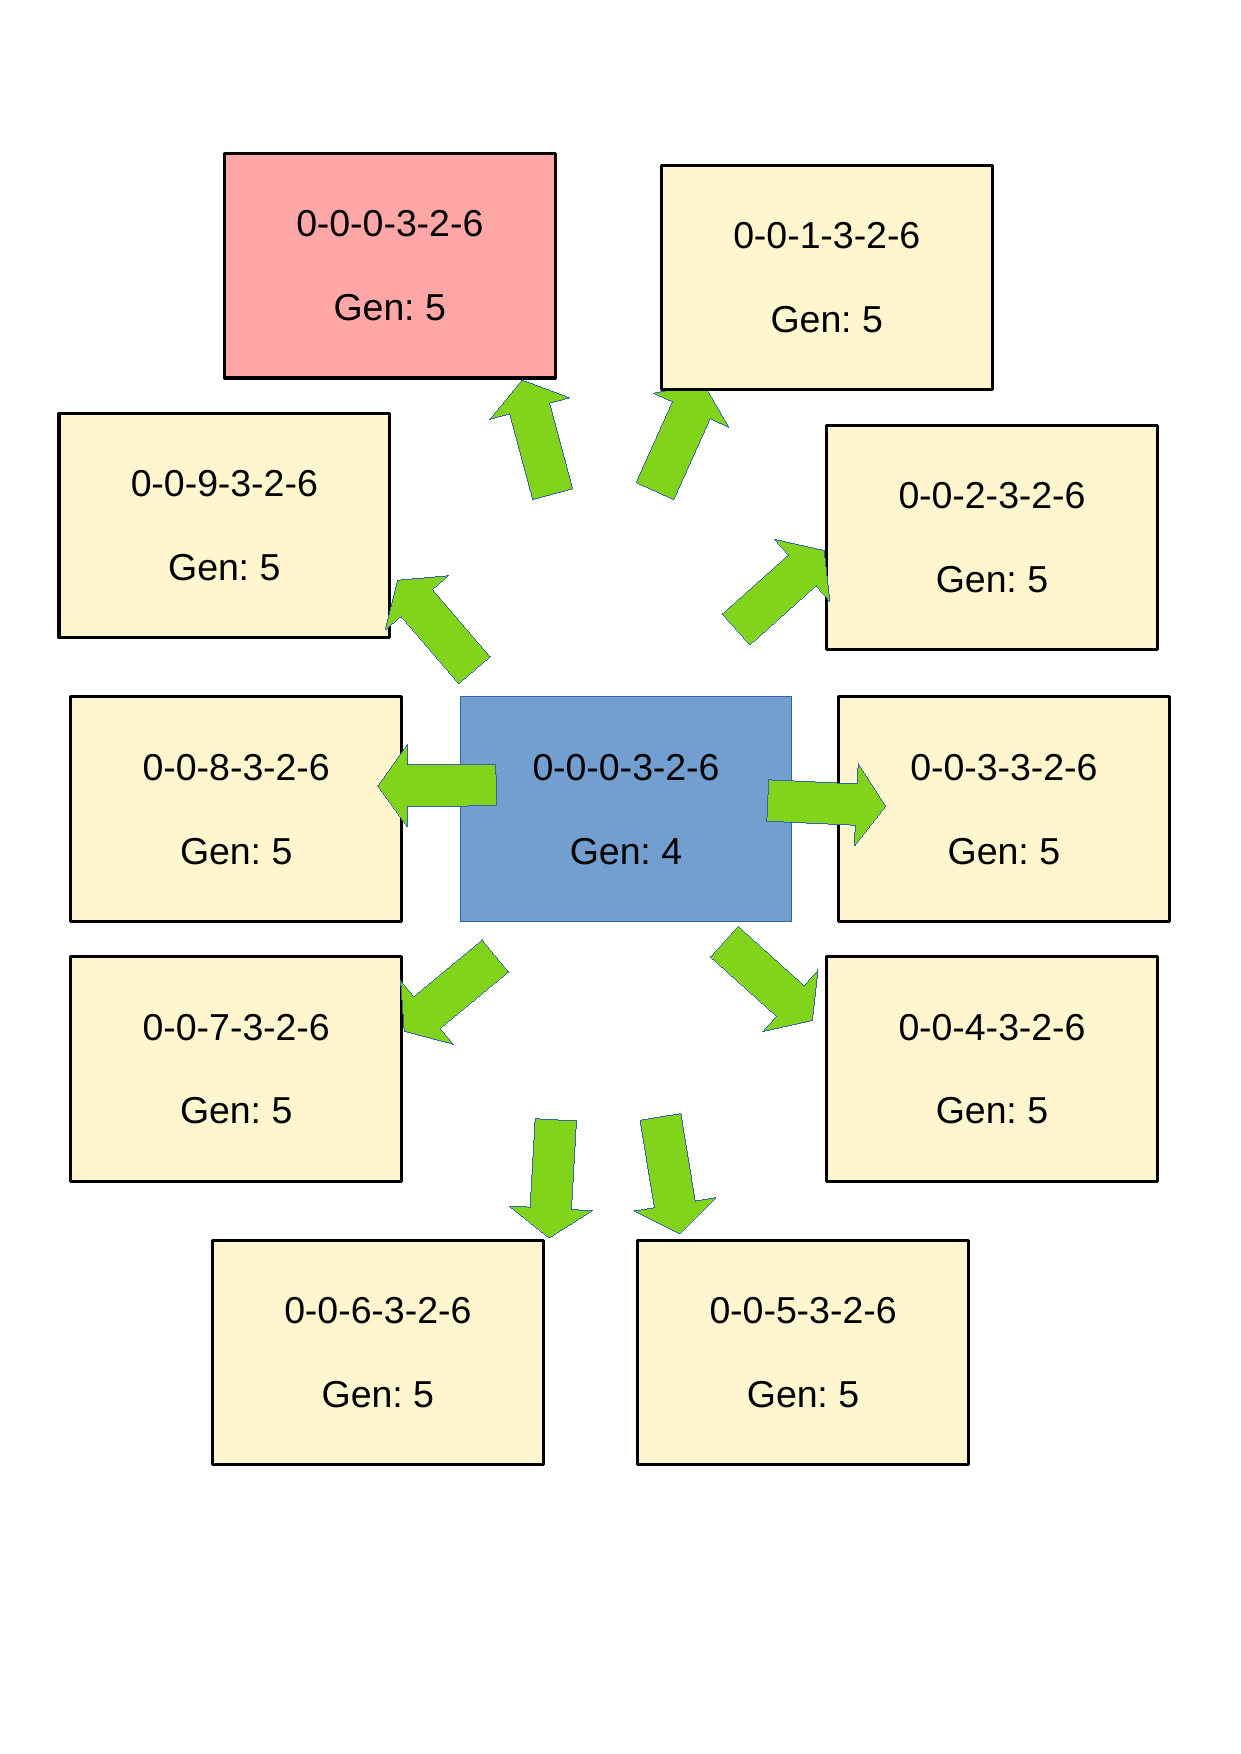

0-0-0-3-2-6
Gen: 5
0-0-1-3-2-6
Gen: 5
0-0-9-3-2-6
Gen: 5
0-0-2-3-2-6
Gen: 5
0-0-8-3-2-6
Gen: 5
0-0-0-3-2-6
Gen: 4
0-0-3-3-2-6
Gen: 5
0-0-7-3-2-6
Gen: 5
0-0-4-3-2-6
Gen: 5
0-0-6-3-2-6
Gen: 5
0-0-5-3-2-6
Gen: 5